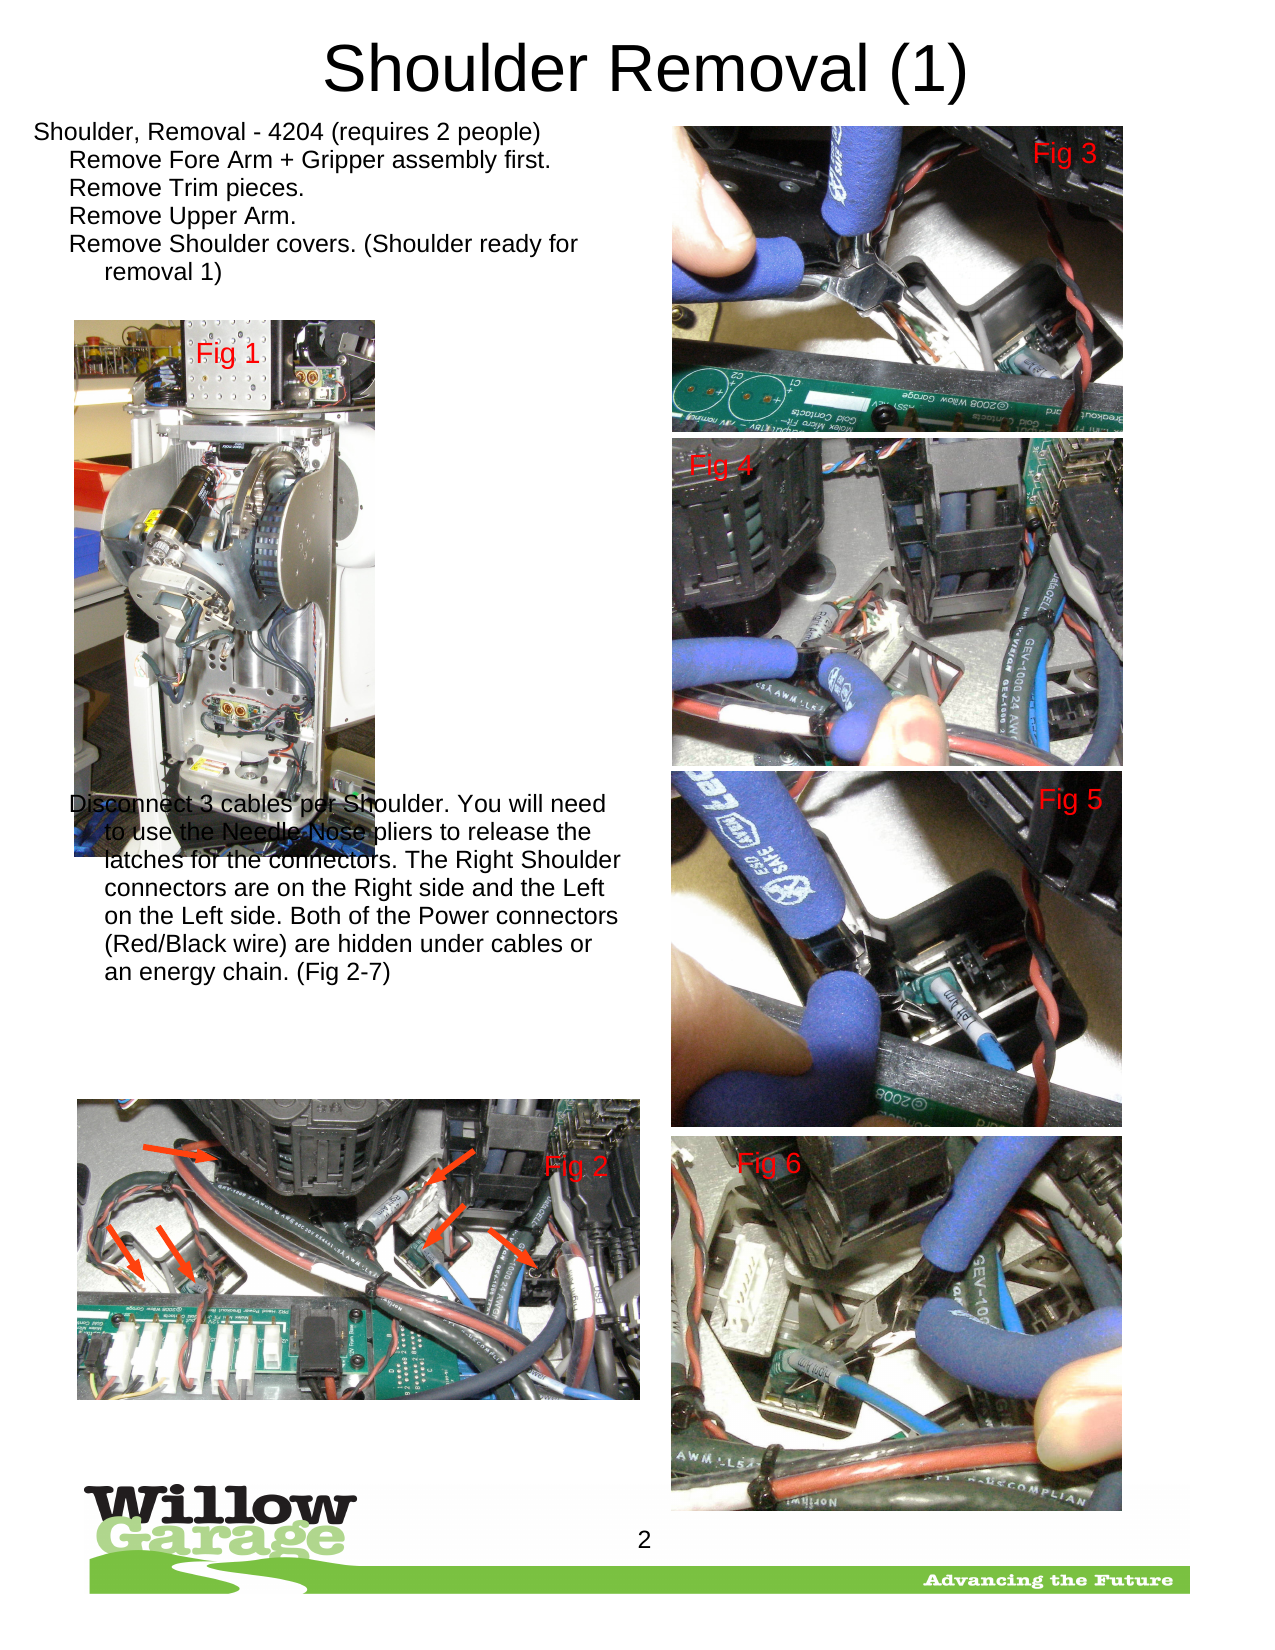

# Shoulder Removal (1)
Shoulder, Removal - 4204 (requires 2 people)
Remove Fore Arm + Gripper assembly first.
Remove Trim pieces.
Remove Upper Arm.
Remove Shoulder covers. (Shoulder ready for removal 1)
Disconnect 3 cables per Shoulder. You will need to use the Needle Nose pliers to release the latches for the connectors. The Right Shoulder connectors are on the Right side and the Left on the Left side. Both of the Power connectors (Red/Black wire) are hidden under cables or an energy chain. (Fig 2-7)
Fig 3
Fig 1
Fig 4
Fig 5
Secondary
Fig 7
Fig 6
Fig 2
2